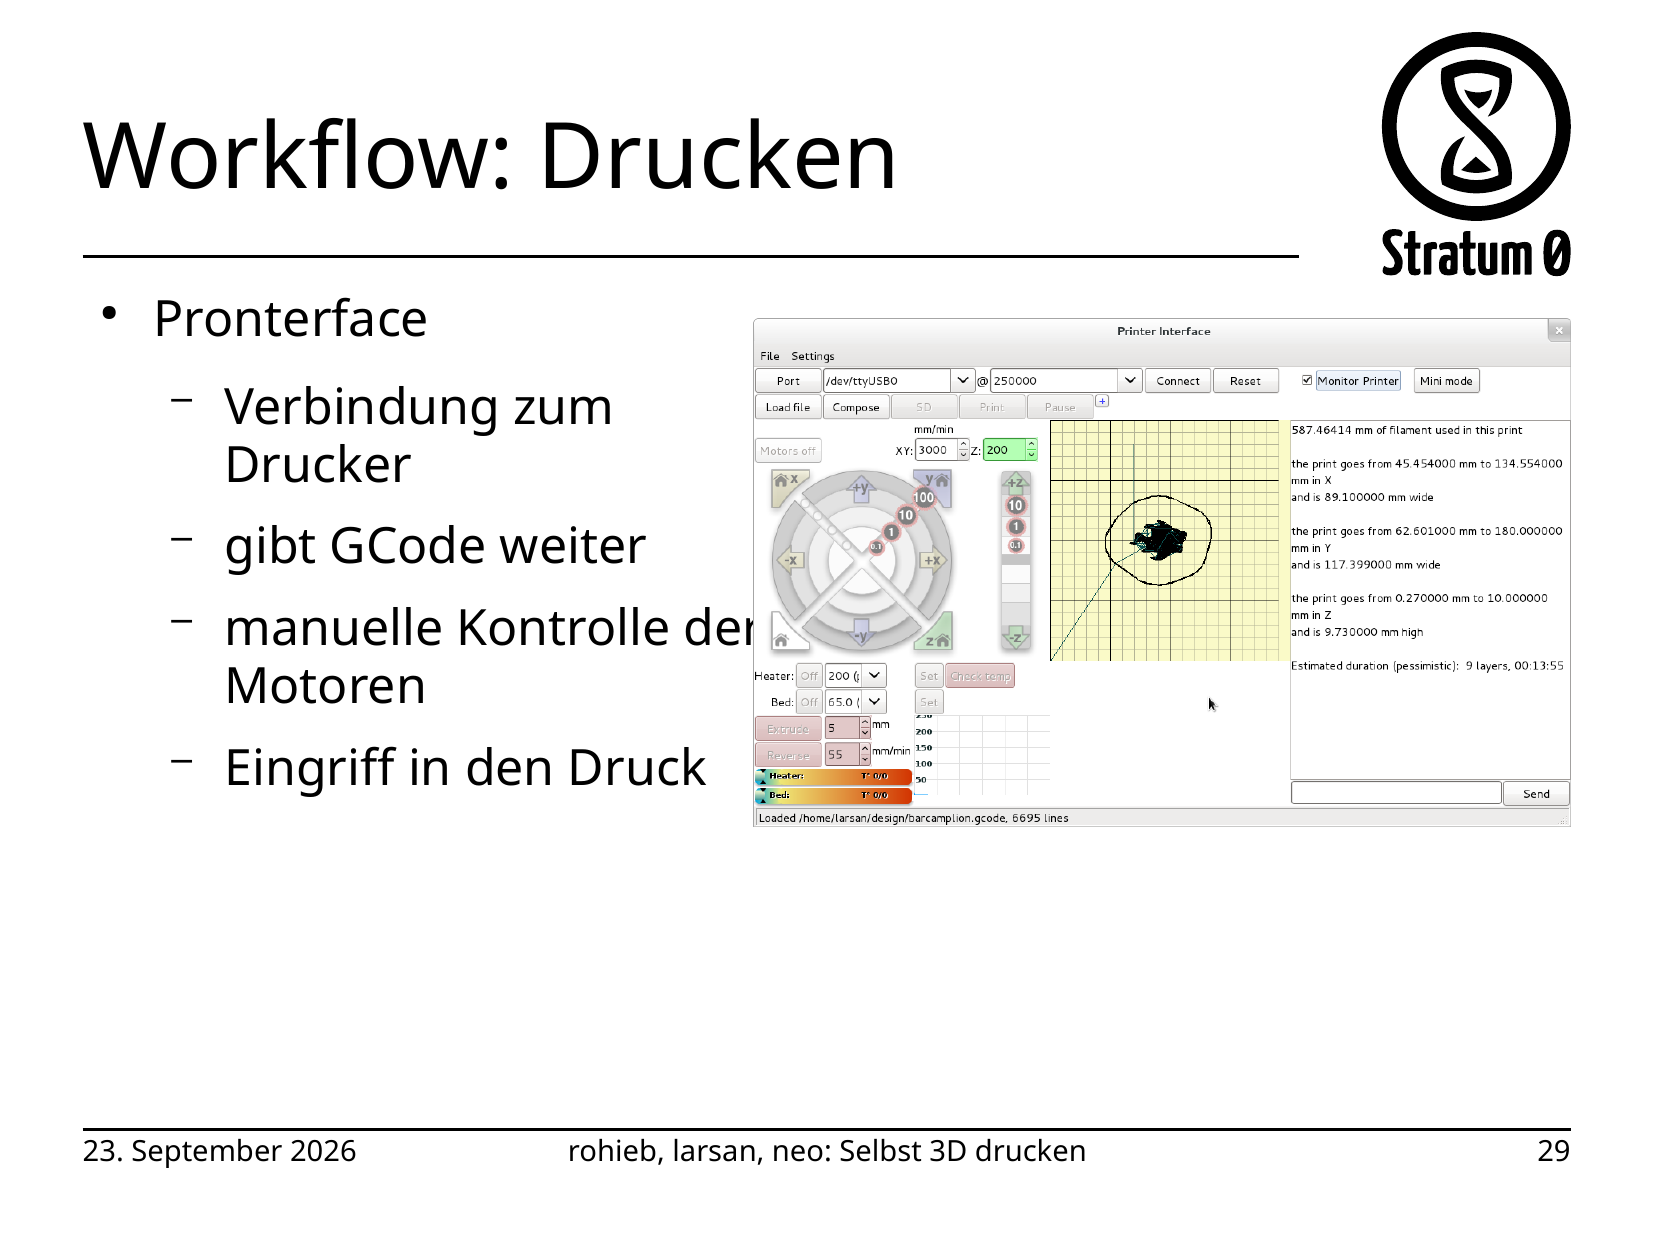

# Workflow: Drucken
Pronterface
Verbindung zum Drucker
gibt GCode weiter
manuelle Kontrolle der Motoren
Eingriff in den Druck
rohieb, larsan, neo: Selbst 3D drucken
29